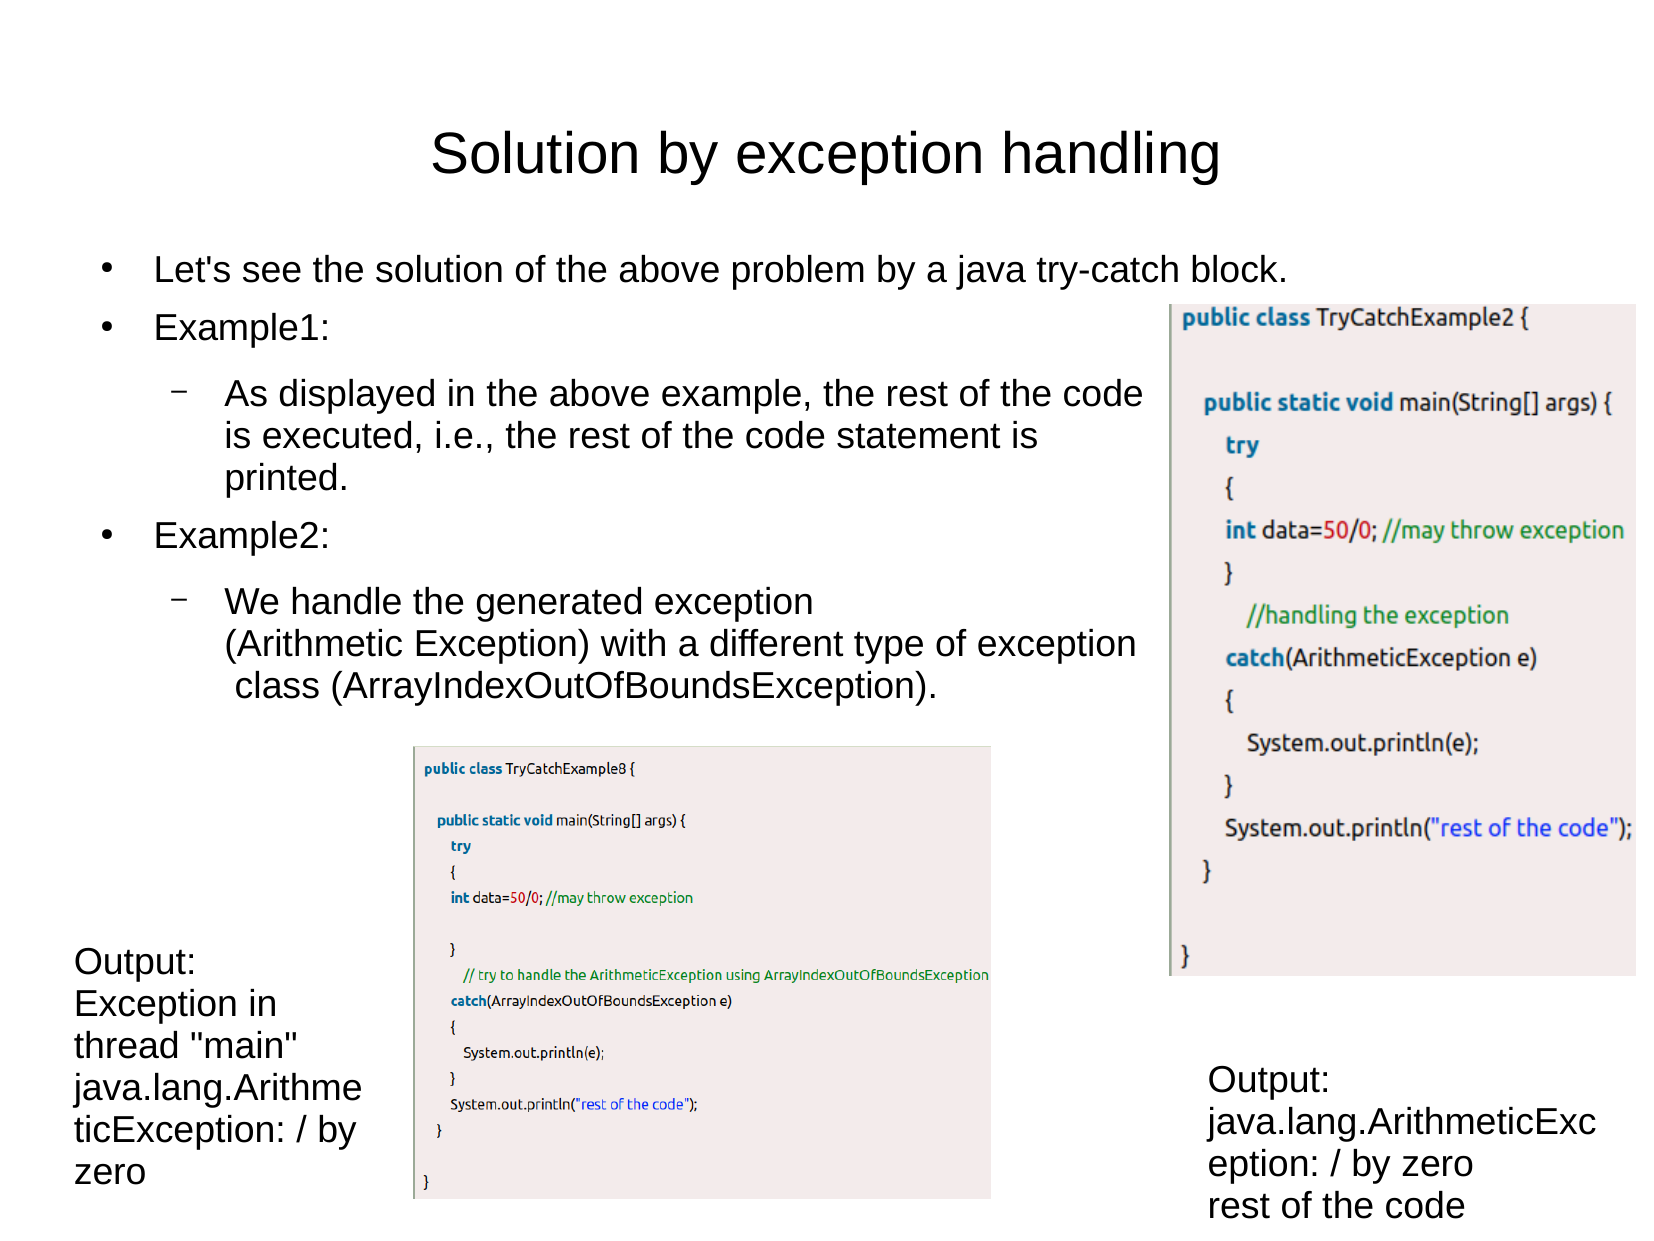

# Solution by exception handling
Let's see the solution of the above problem by a java try-catch block.
Example1:
As displayed in the above example, the rest of the code
is executed, i.e., the rest of the code statement is
printed.
Example2:
We handle the generated exception
(Arithmetic Exception) with a different type of exception
 class (ArrayIndexOutOfBoundsException).
Output:
Exception in thread "main" java.lang.ArithmeticException: / by zero
Output:
java.lang.ArithmeticException: / by zero
rest of the code